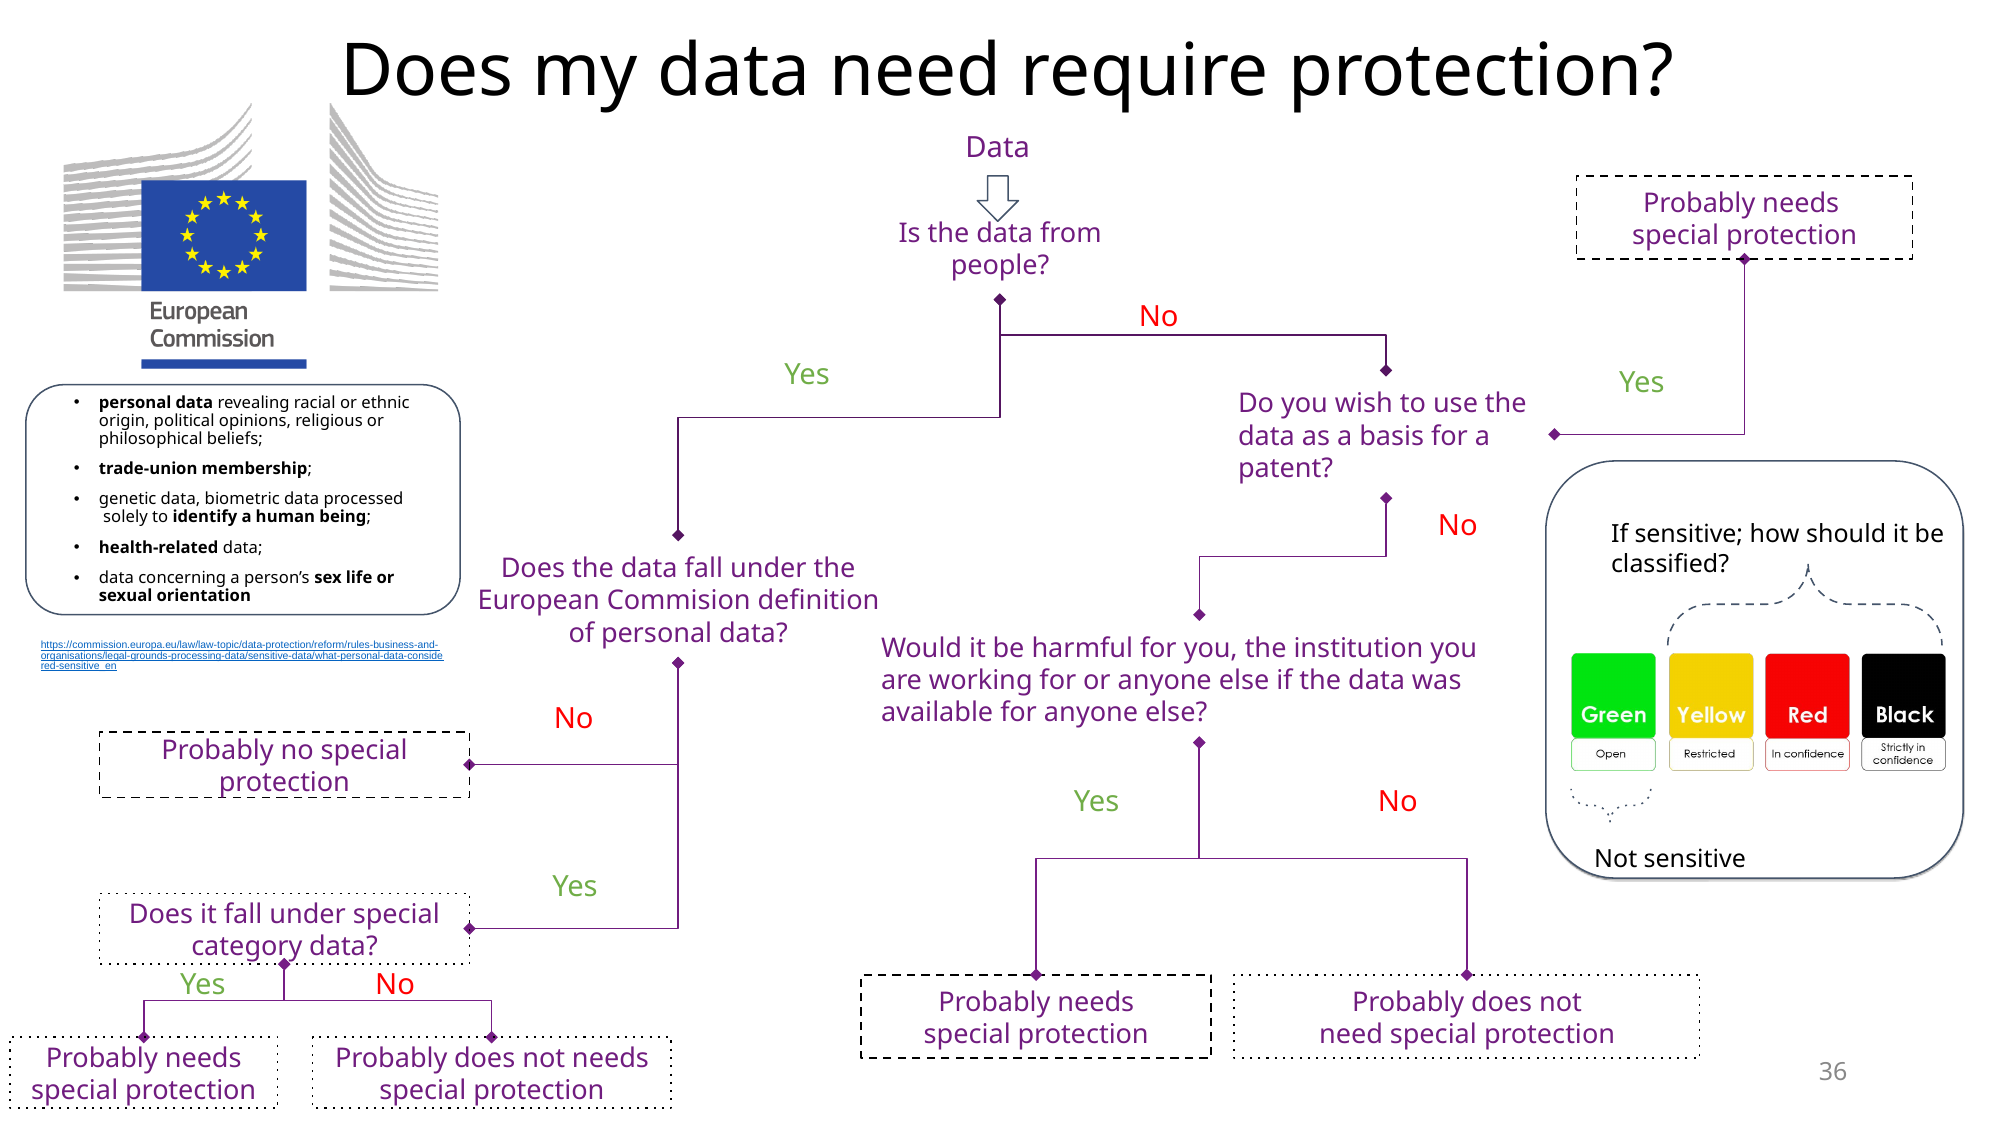

Does my data need require protection?
Data
Probably needs
special protection
Is the data from people?
No
 Yes
 Yes
Do you wish to use the data as a basis for a patent?
personal data revealing racial or ethnic origin, political opinions, religious or philosophical beliefs;
trade-union membership;
genetic data, biometric data processed
 solely to identify a human being;
health-related data;
data concerning a person’s sex life or sexual orientation
No
If sensitive; how should it be classified?
Does the data fall under the European Commision definition of personal data?
Would it be harmful for you, the institution you are working for or anyone else if the data was available for anyone else?
https://commission.europa.eu/law/law-topic/data-protection/reform/rules-business-and-organisations/legal-grounds-processing-data/sensitive-data/what-personal-data-considered-sensitive_en
No
Probably no special protection
 Yes
No
Not sensitive
 Yes
Does it fall under special category data?
 Yes
No
Probably needs
special protection
Probably does not
need special protection
Probably needs
special protection
Probably does not needs
special protection